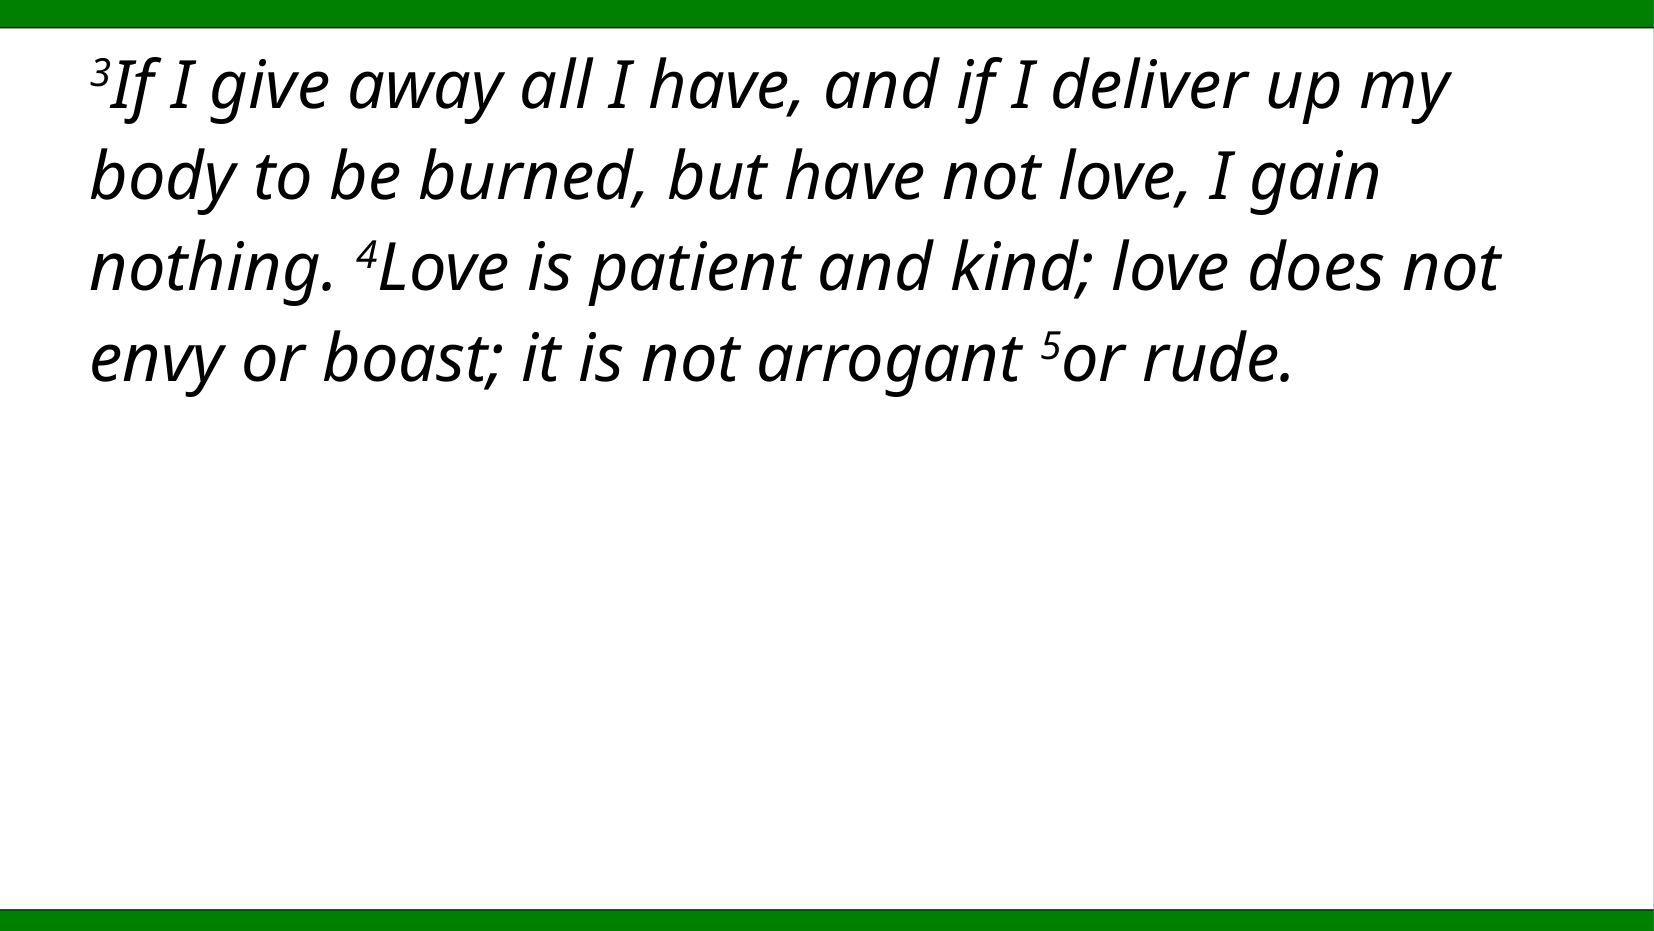

3If I give away all I have, and if I deliver up my body to be burned, but have not love, I gain nothing. 4Love is patient and kind; love does not envy or boast; it is not arrogant 5or rude.